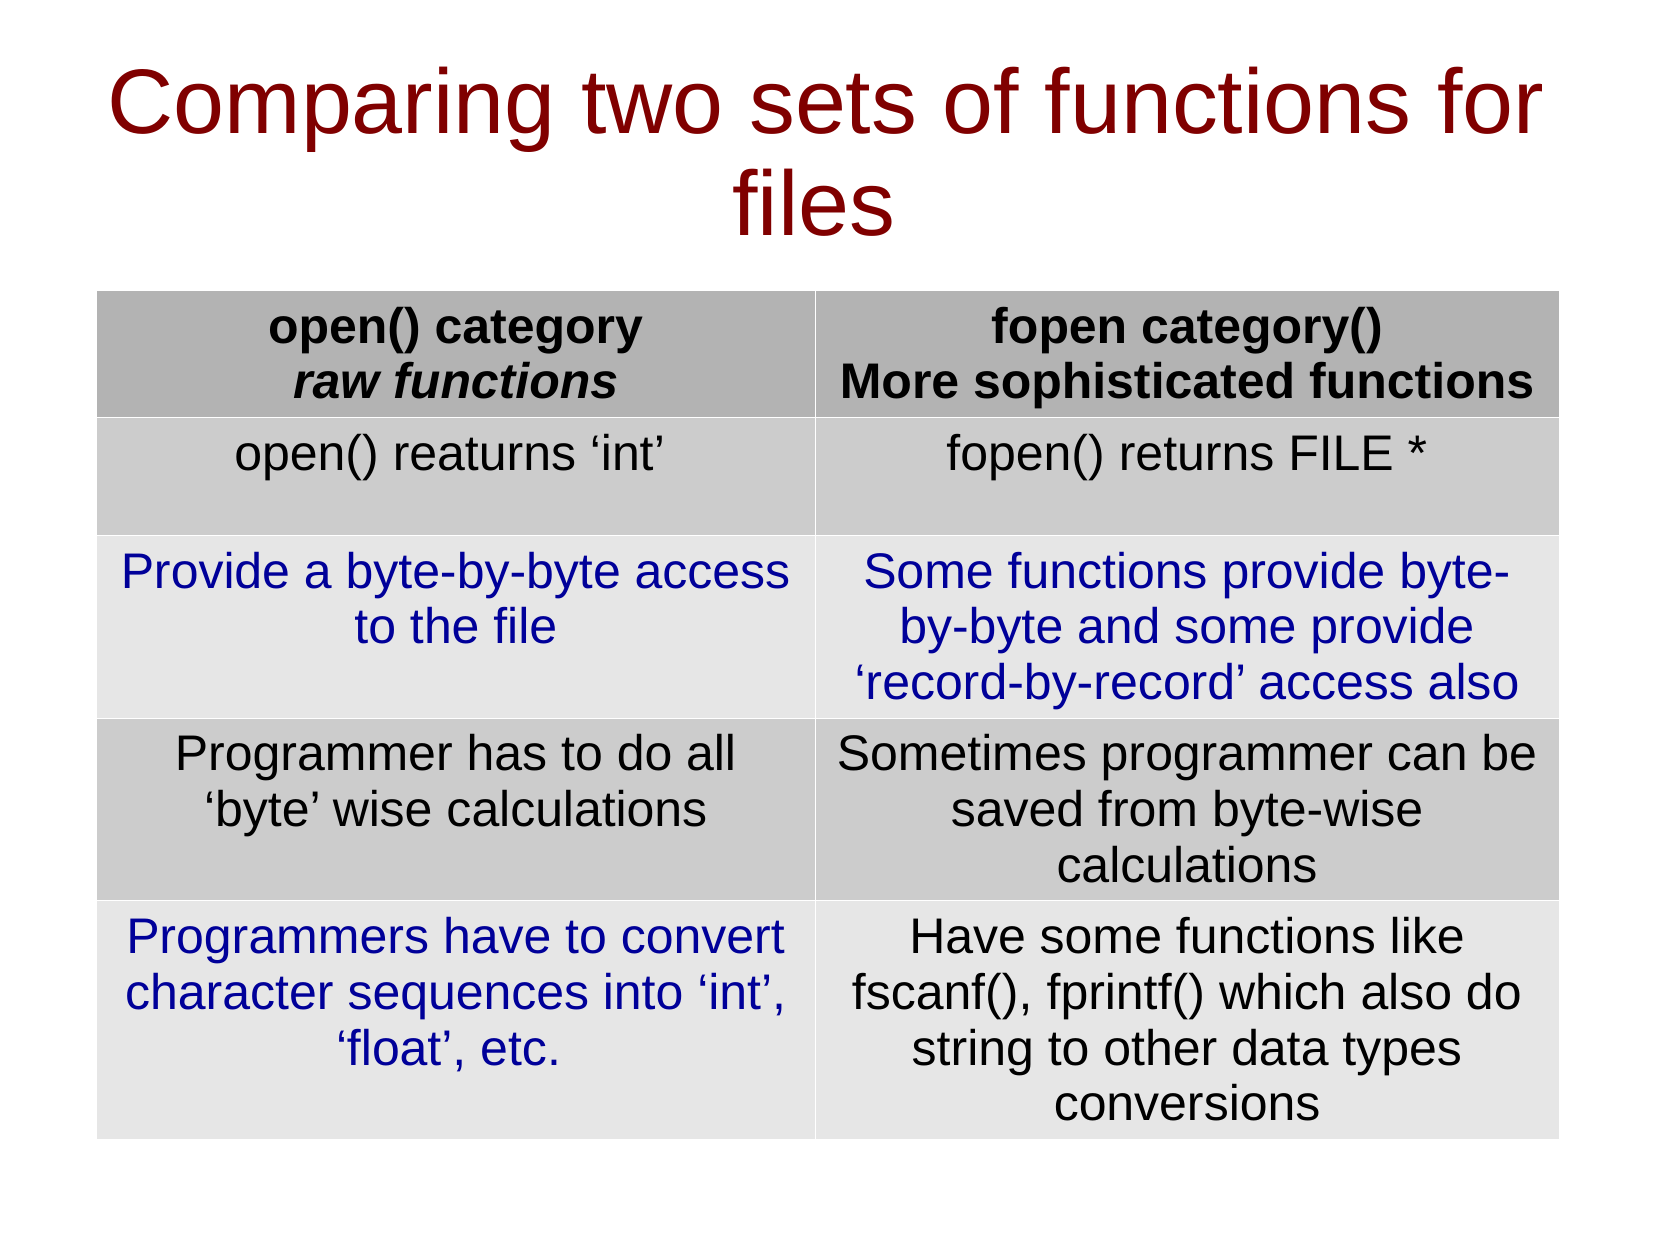

# Comparing two sets of functions for files
| open() category raw functions | fopen category() More sophisticated functions |
| --- | --- |
| open() reaturns ‘int’ | fopen() returns FILE \* |
| Provide a byte-by-byte access to the file | Some functions provide byte-by-byte and some provide ‘record-by-record’ access also |
| Programmer has to do all ‘byte’ wise calculations | Sometimes programmer can be saved from byte-wise calculations |
| Programmers have to convert character sequences into ‘int’, ‘float’, etc. | Have some functions like fscanf(), fprintf() which also do string to other data types conversions |